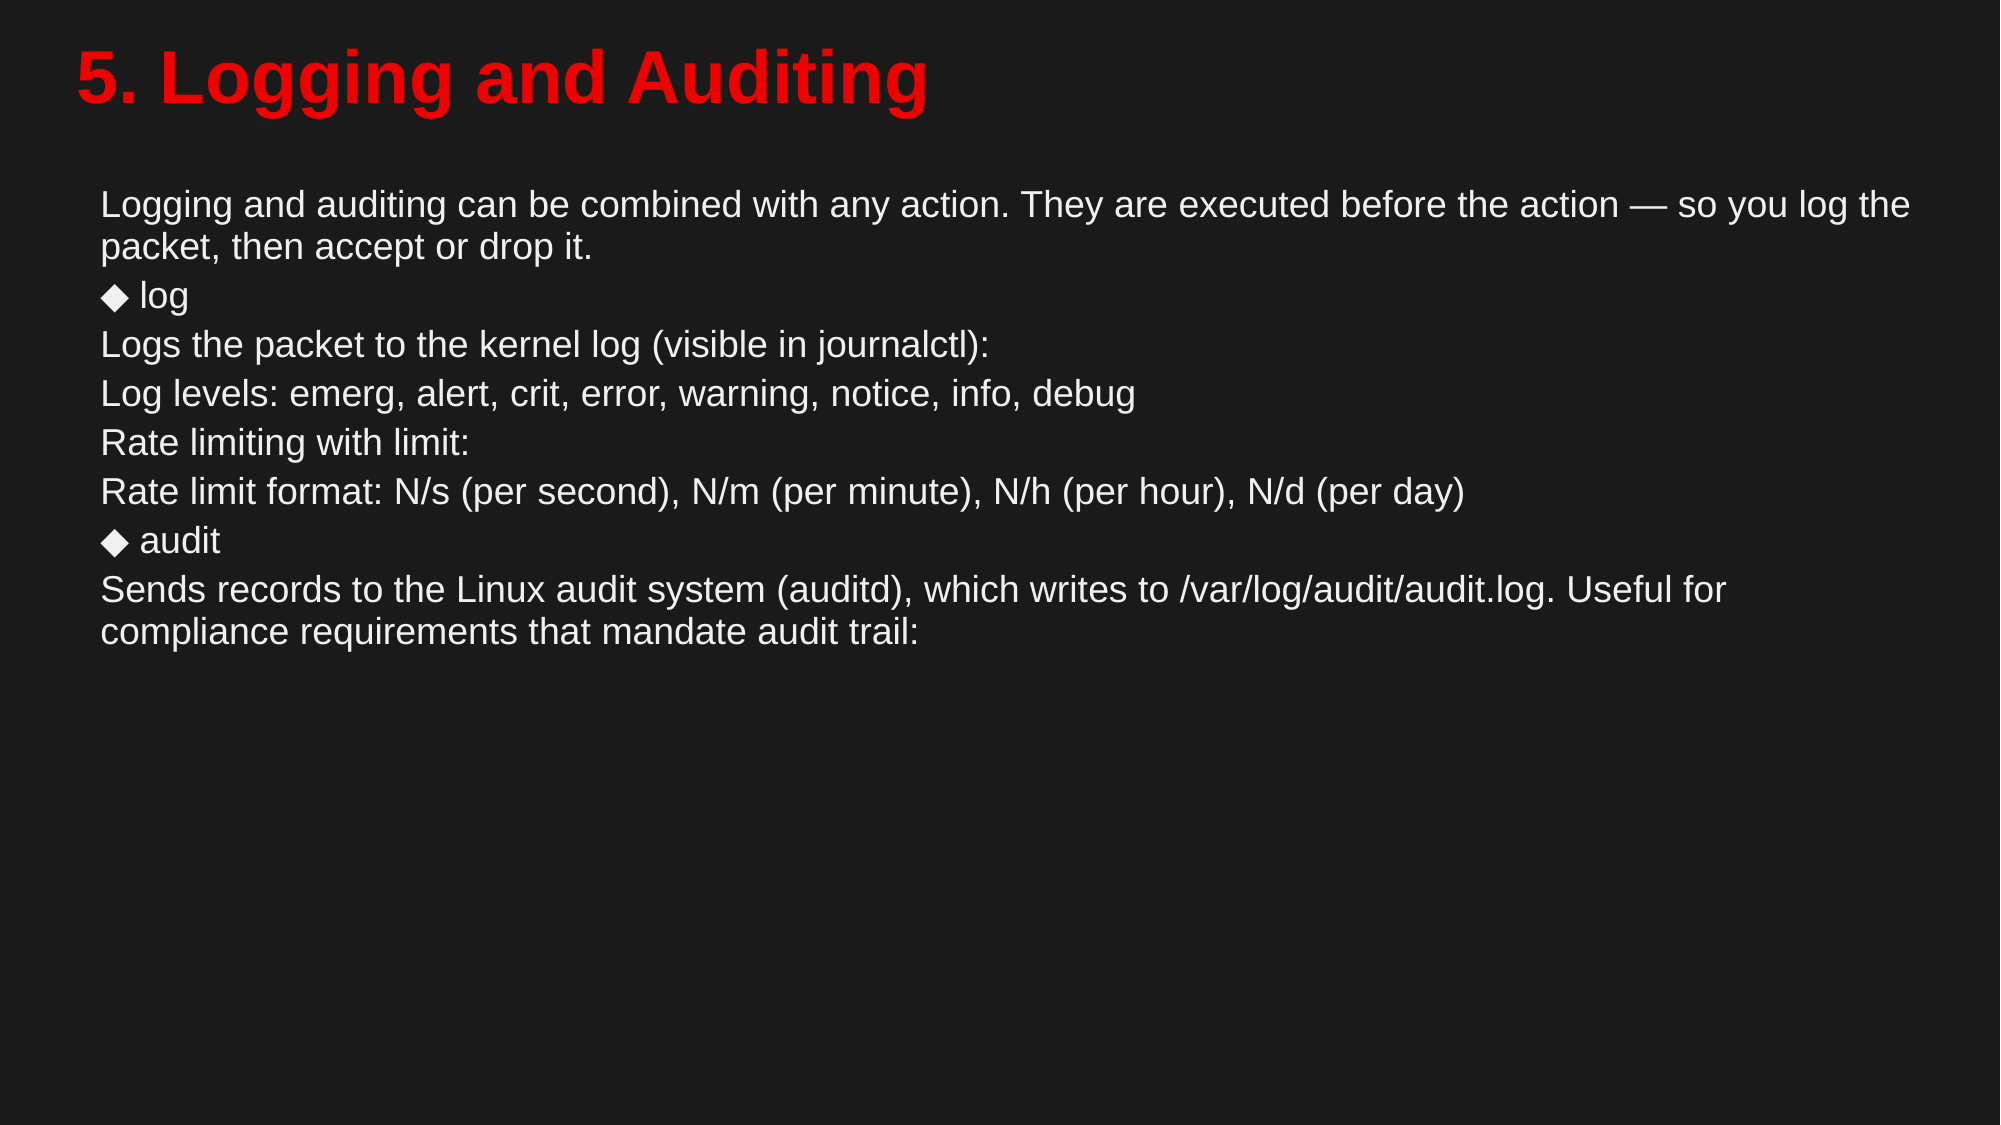

5. Logging and Auditing
Logging and auditing can be combined with any action. They are executed before the action — so you log the packet, then accept or drop it.
◆ log
Logs the packet to the kernel log (visible in journalctl):
Log levels: emerg, alert, crit, error, warning, notice, info, debug
Rate limiting with limit:
Rate limit format: N/s (per second), N/m (per minute), N/h (per hour), N/d (per day)
◆ audit
Sends records to the Linux audit system (auditd), which writes to /var/log/audit/audit.log. Useful for compliance requirements that mandate audit trail: